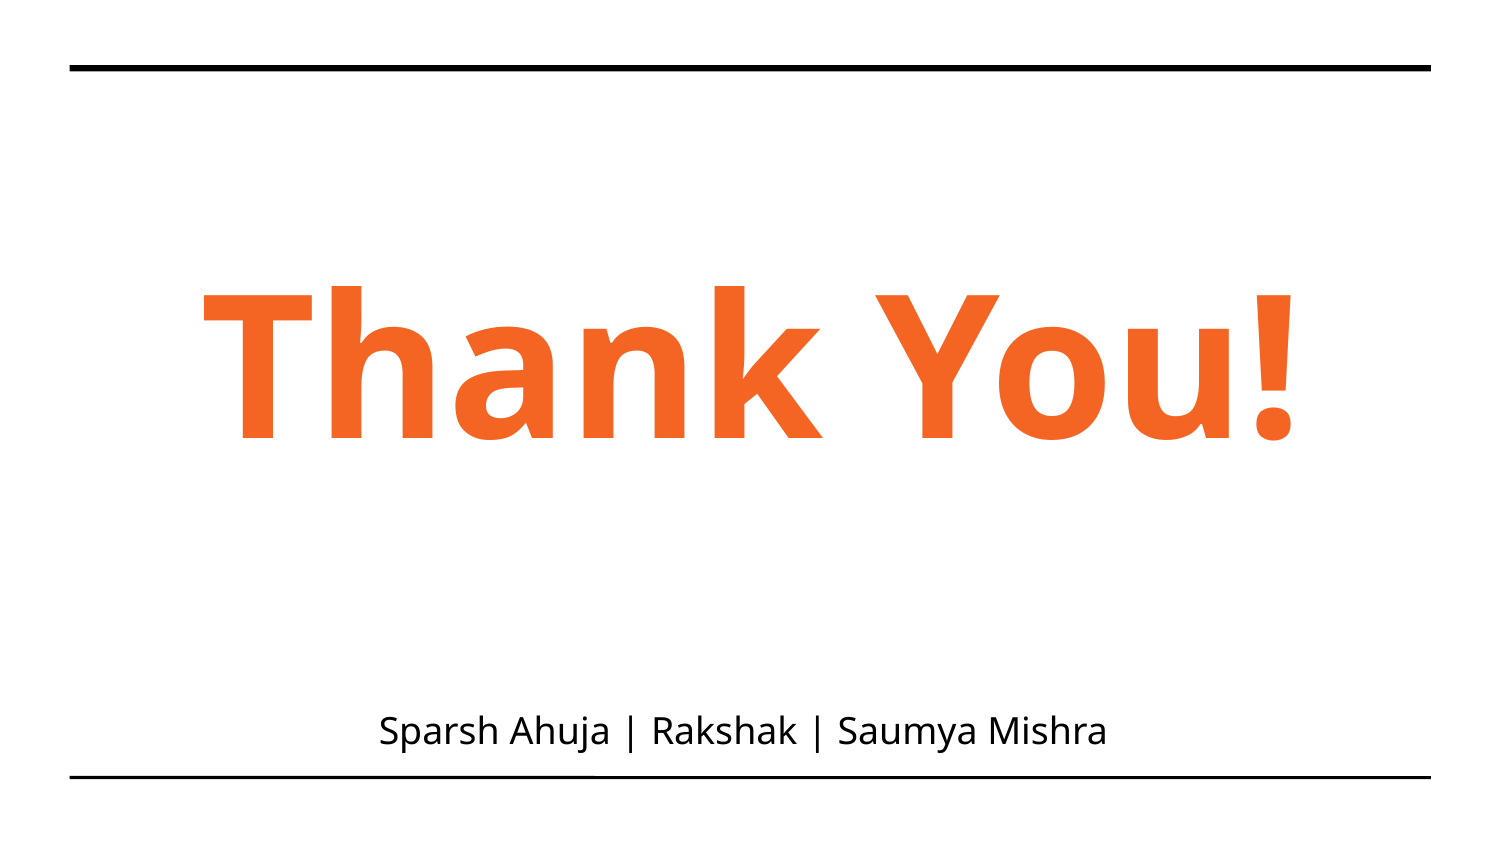

# Thank You!
Sparsh Ahuja | Rakshak | Saumya Mishra